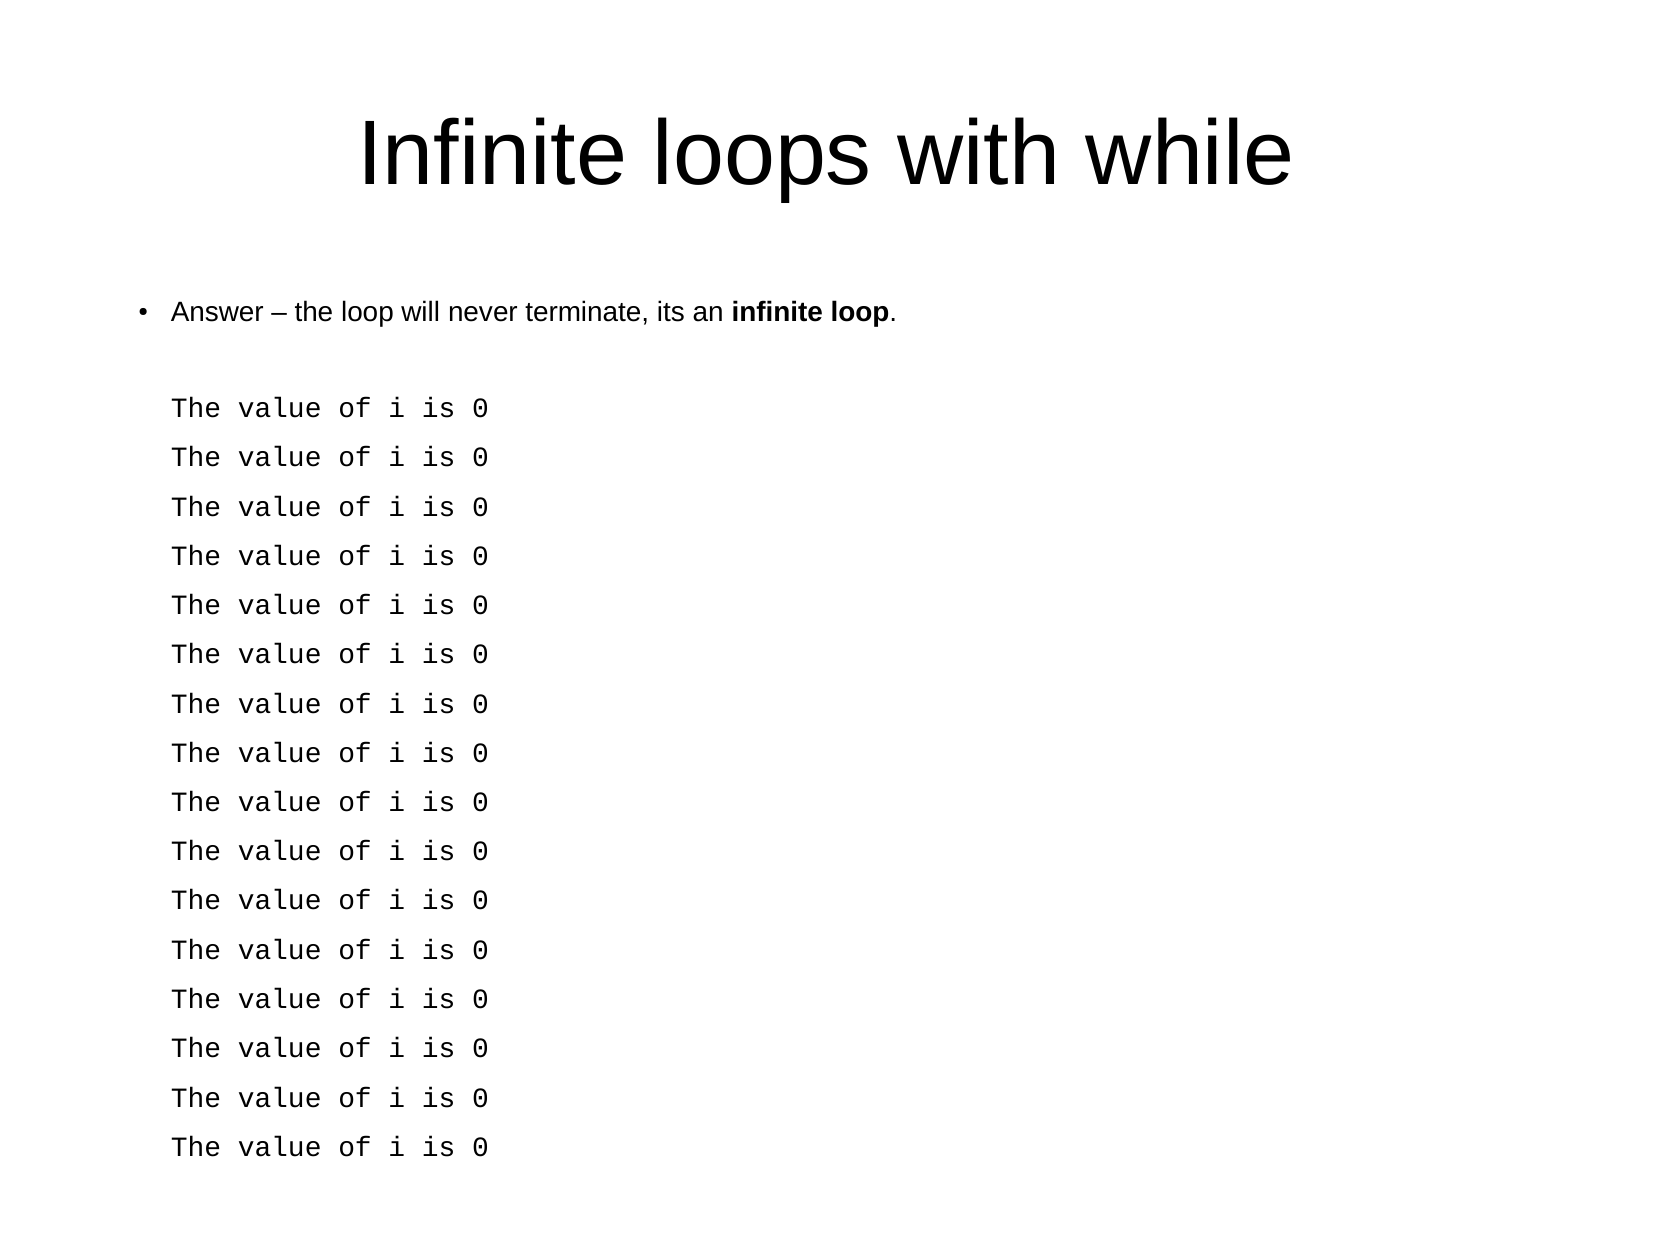

# Infinite loops with while
Answer – the loop will never terminate, its an infinite loop.
The value of i is 0
The value of i is 0
The value of i is 0
The value of i is 0
The value of i is 0
The value of i is 0
The value of i is 0
The value of i is 0
The value of i is 0
The value of i is 0
The value of i is 0
The value of i is 0
The value of i is 0
The value of i is 0
The value of i is 0
The value of i is 0